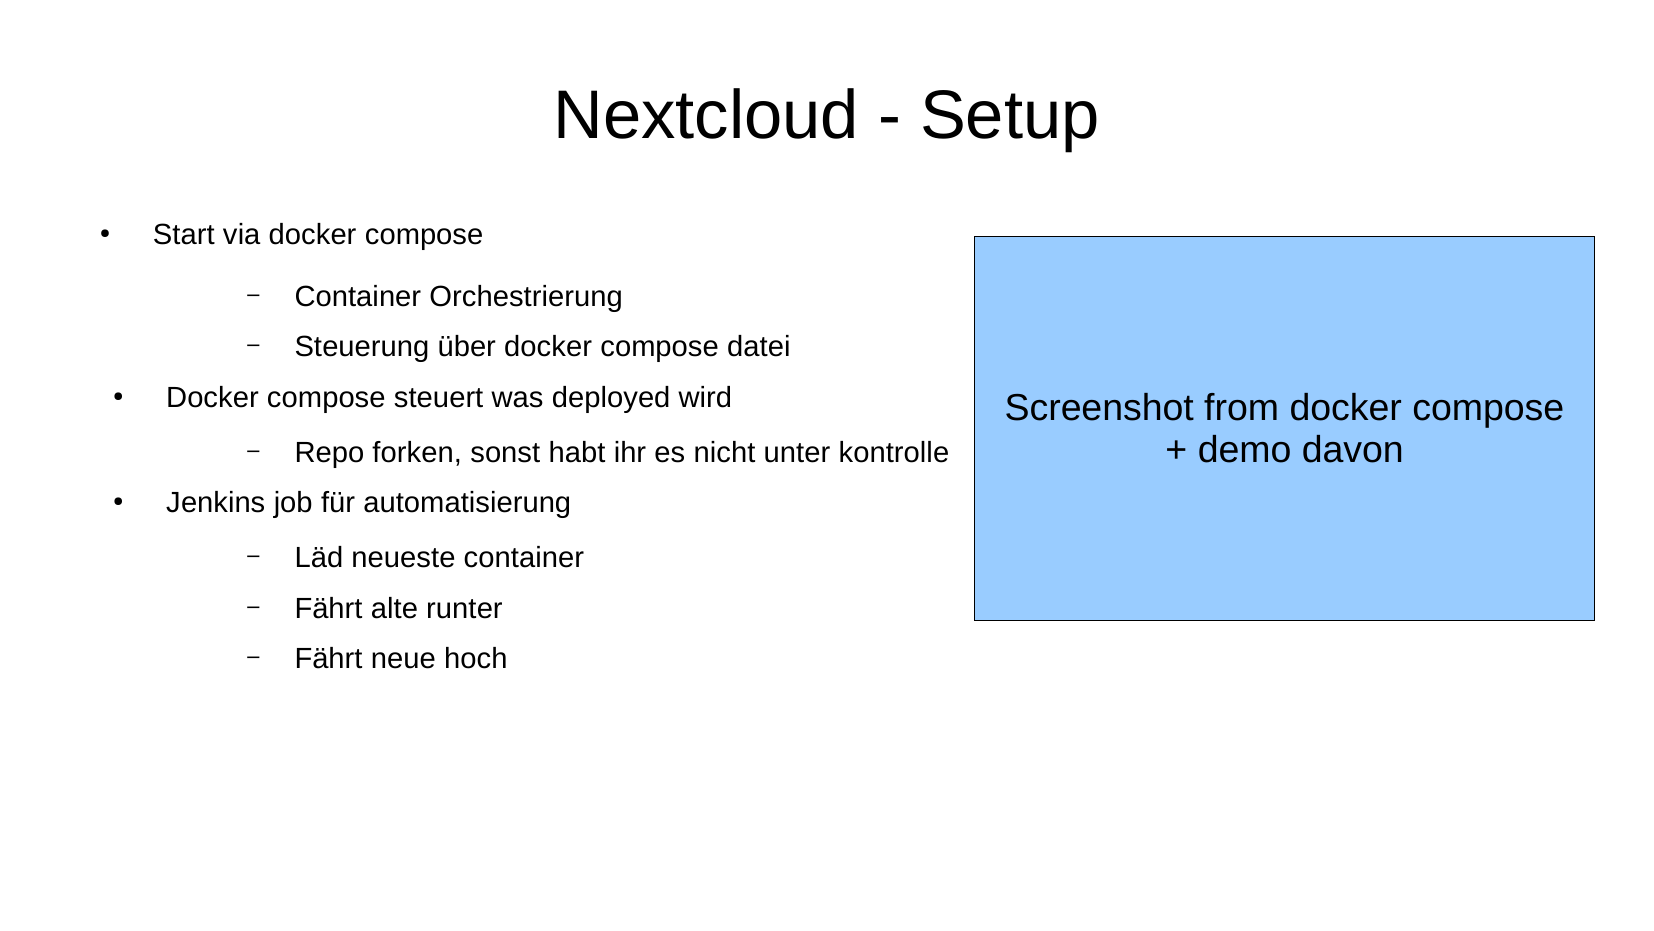

Nextcloud - Setup
# Start via docker compose
Container Orchestrierung
Steuerung über docker compose datei
Docker compose steuert was deployed wird
Repo forken, sonst habt ihr es nicht unter kontrolle
Jenkins job für automatisierung
Läd neueste container
Fährt alte runter
Fährt neue hoch
Screenshot from docker compose
+ demo davon